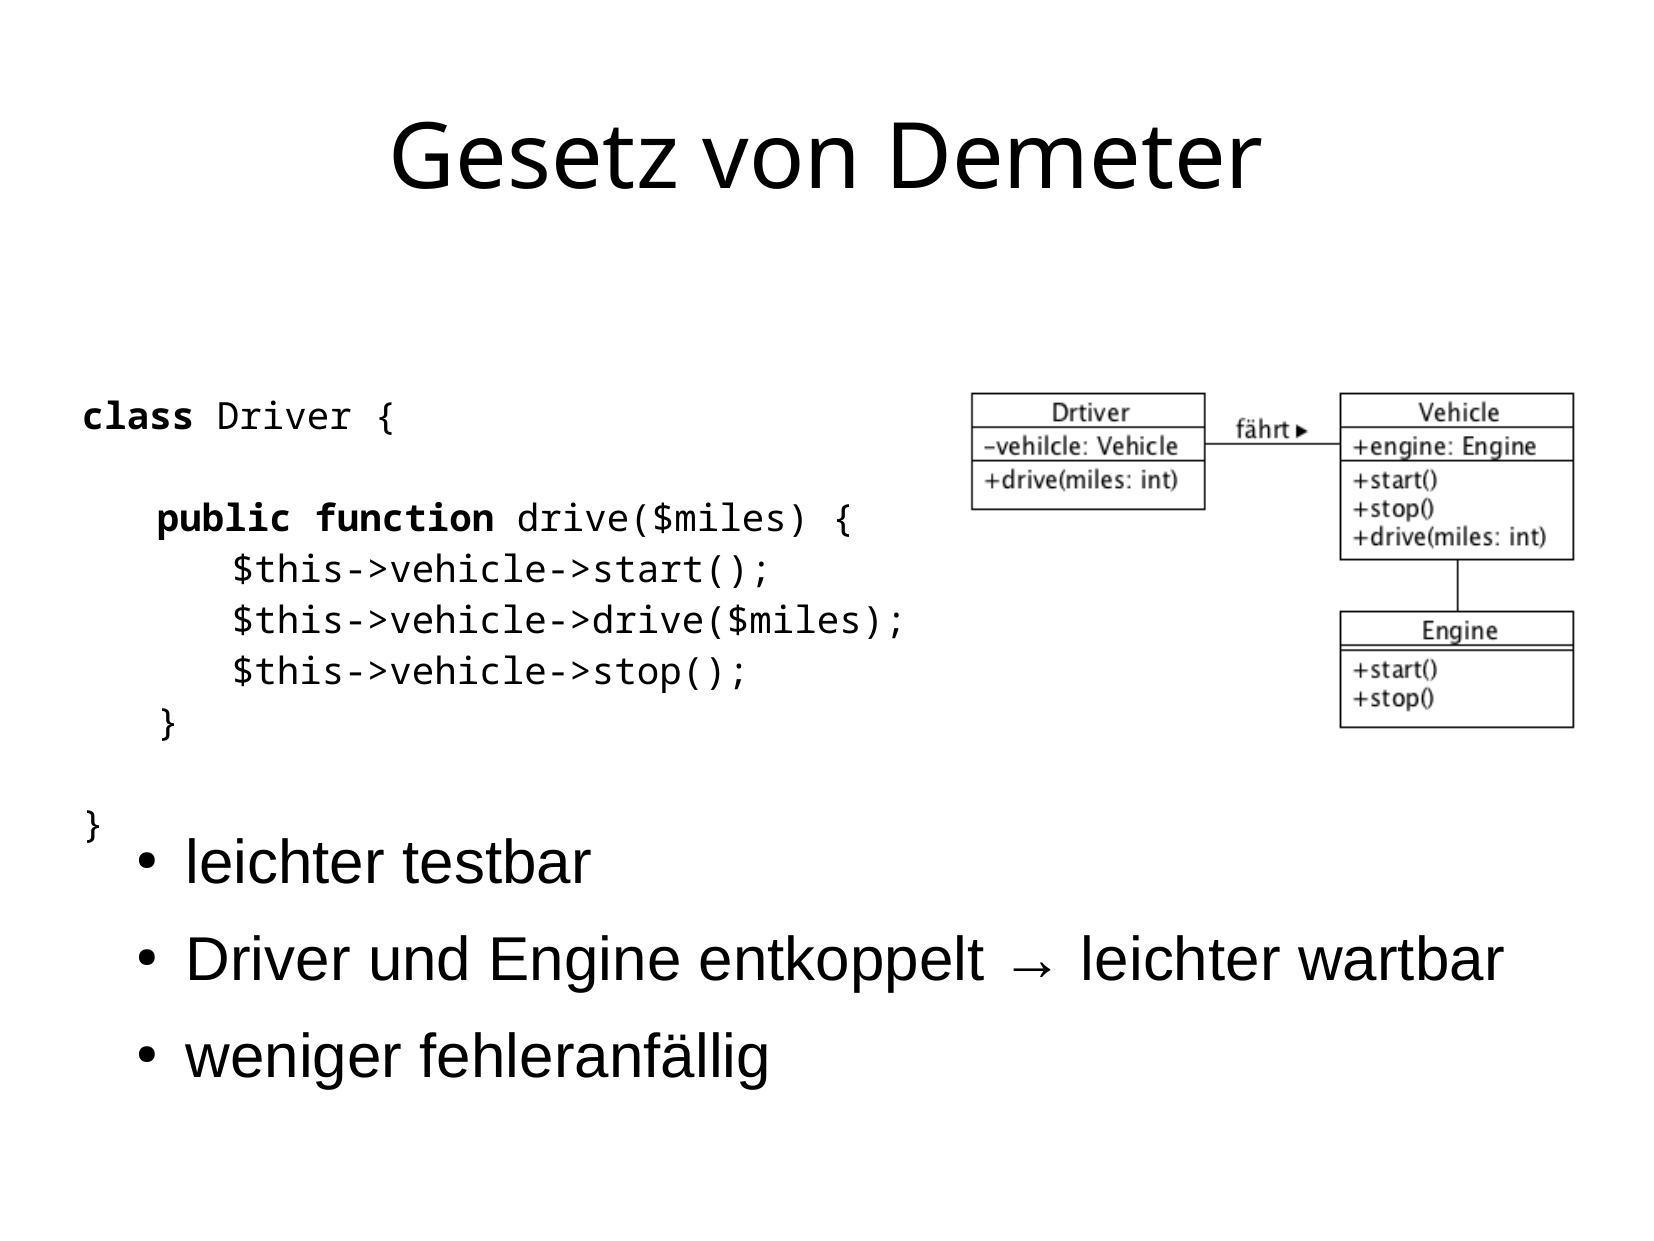

# Gesetz von Demeter
class Driver {
	public function drive($miles) {
		$this->vehicle->start();
		$this->vehicle->drive($miles);
		$this->vehicle->stop();
	}
}
leichter testbar
Driver und Engine entkoppelt → leichter wartbar
weniger fehleranfällig